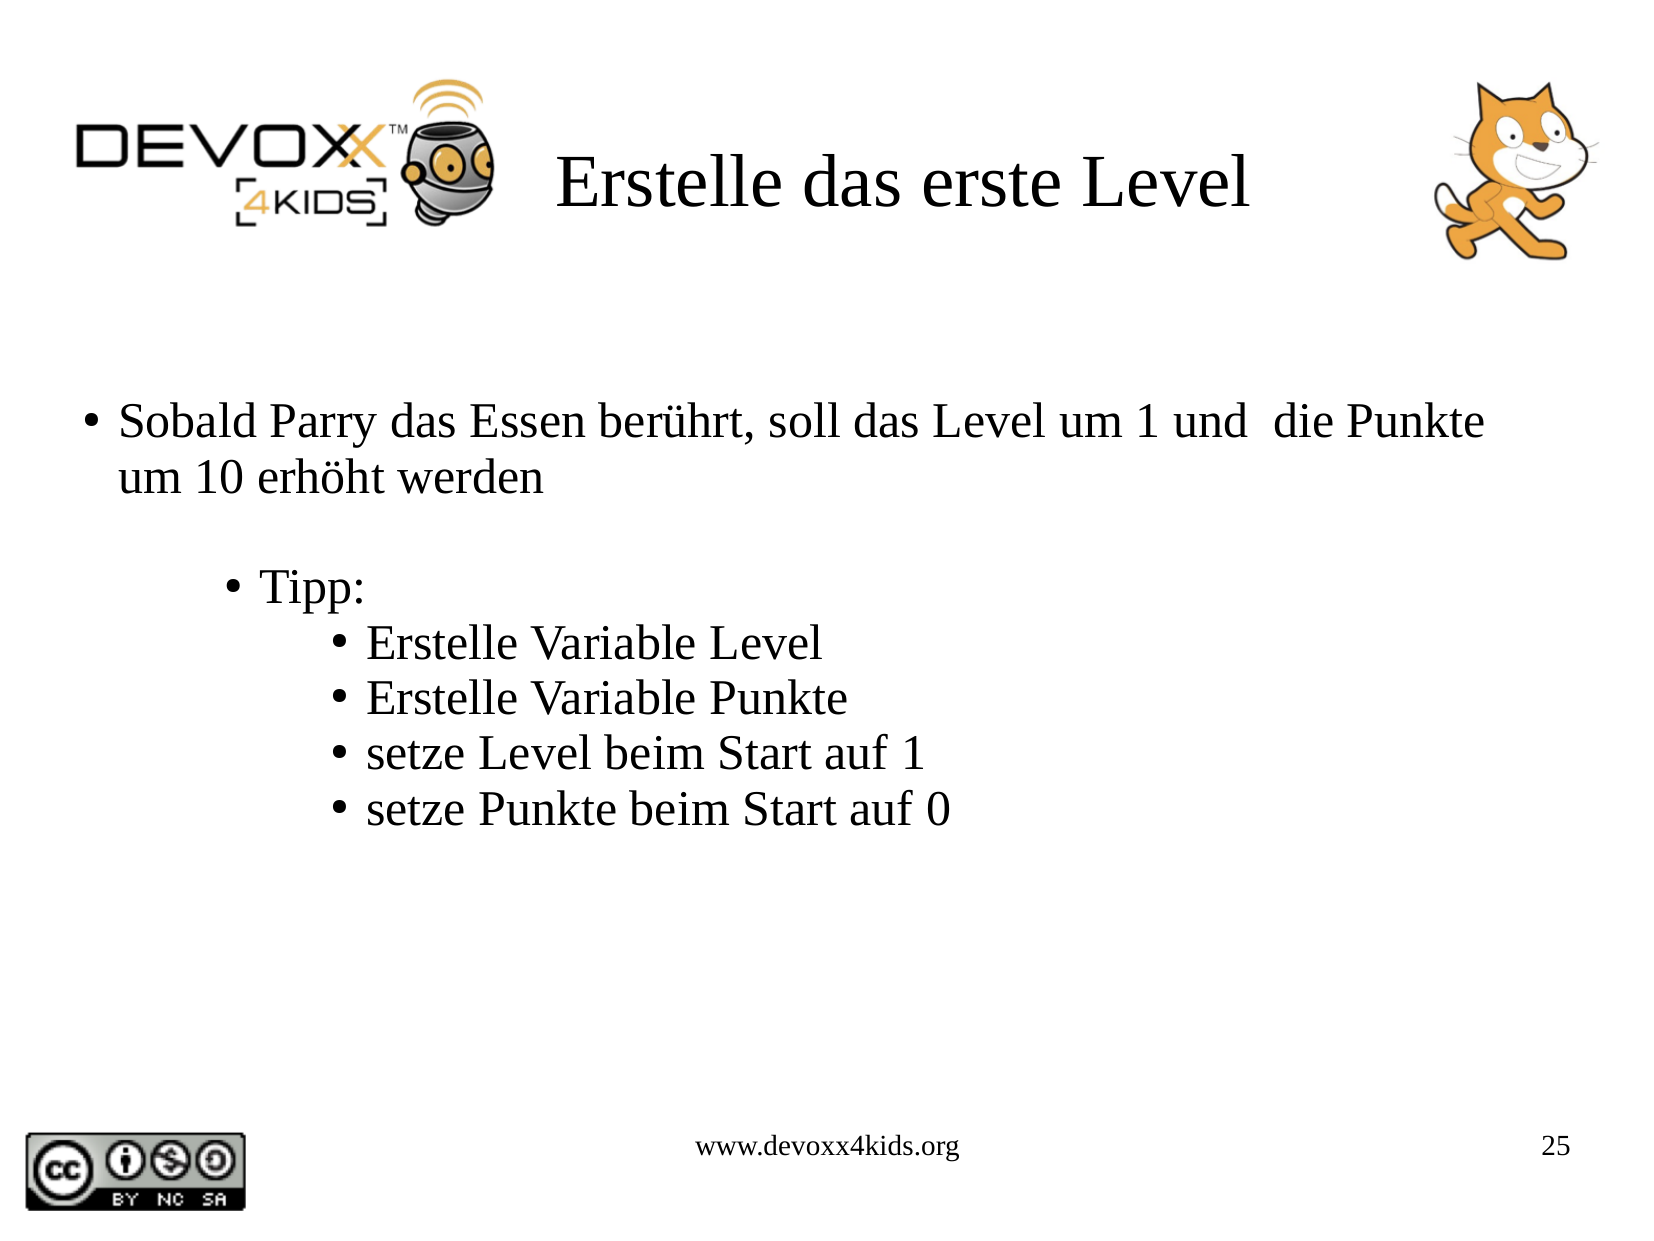

# Erstelle das erste Level
Sobald Parry das Essen berührt, soll das Level um 1 und die Punkte um 10 erhöht werden
Tipp:
Erstelle Variable Level
Erstelle Variable Punkte
setze Level beim Start auf 1
setze Punkte beim Start auf 0
www.devoxx4kids.org
25